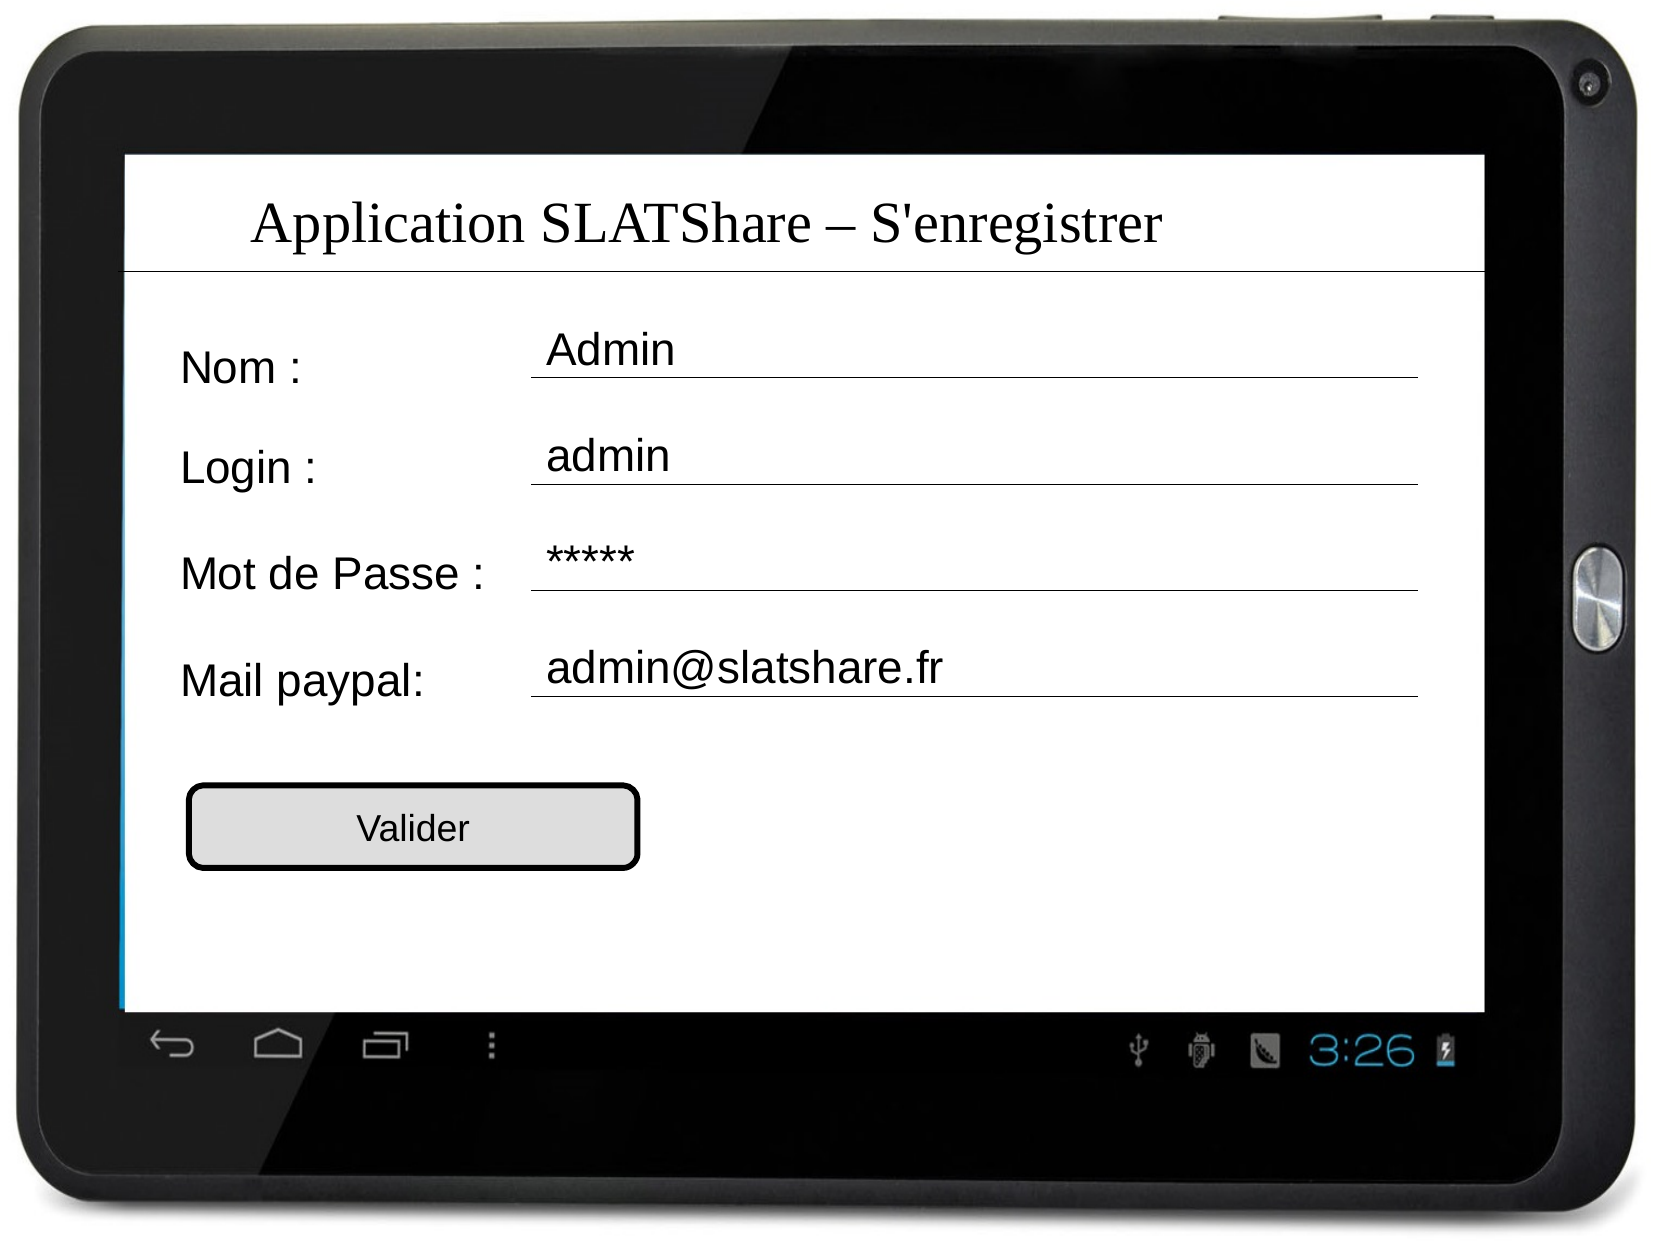

Application SLATShare – S'enregistrer
Admin
Nom :
admin
Login :
*****
Mot de Passe :
admin@slatshare.fr
Mail paypal:
Valider